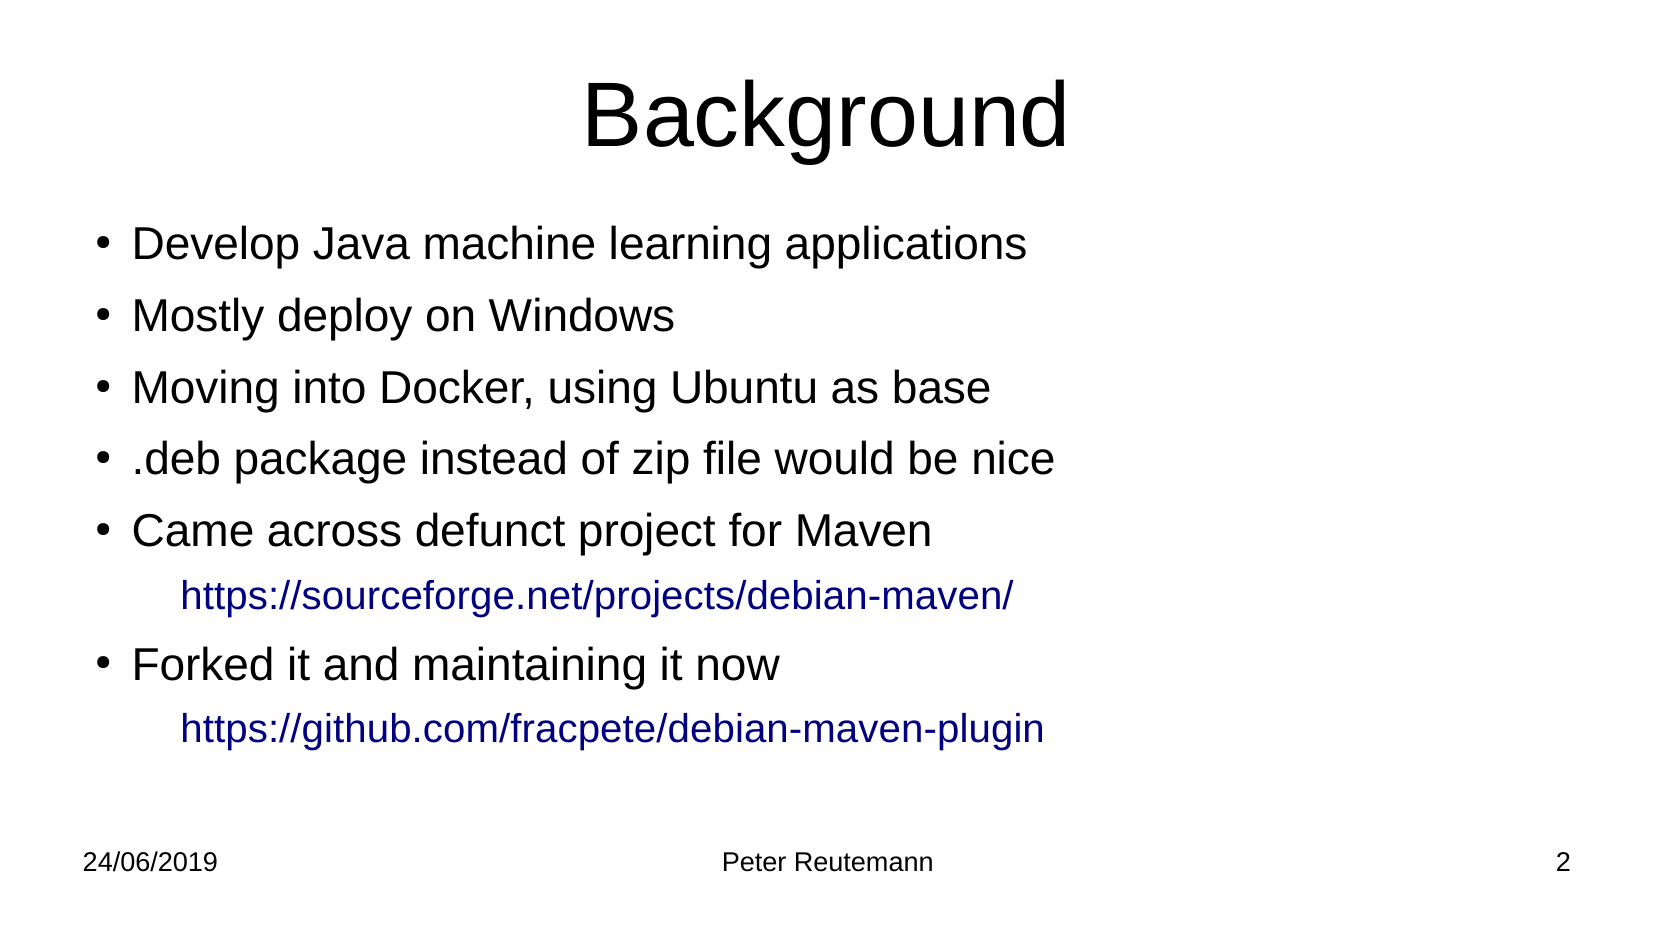

# Background
Develop Java machine learning applications
Mostly deploy on Windows
Moving into Docker, using Ubuntu as base
.deb package instead of zip file would be nice
Came across defunct project for Maven
https://sourceforge.net/projects/debian-maven/
Forked it and maintaining it now
https://github.com/fracpete/debian-maven-plugin
24/06/2019
Peter Reutemann
2